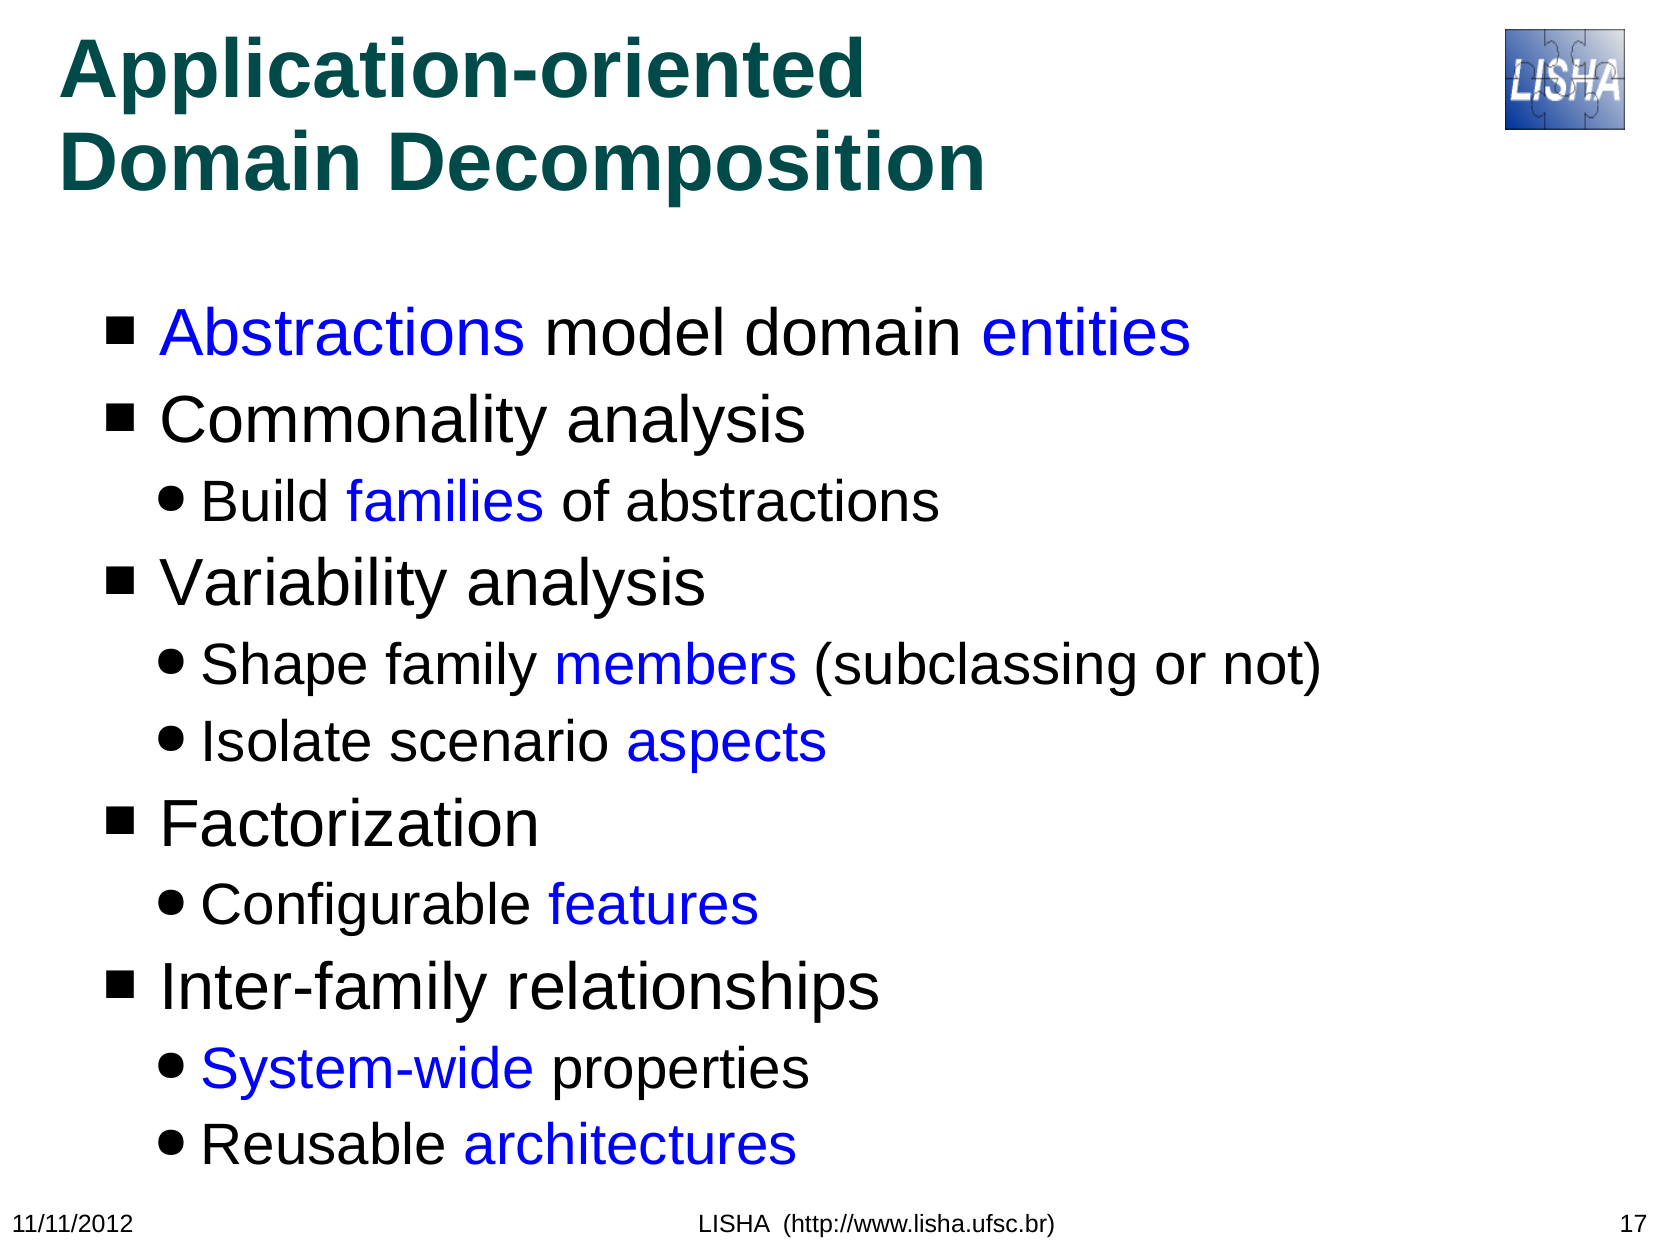

# Application-oriented Domain Decomposition
Abstractions model domain entities
Commonality analysis
Build families of abstractions
Variability analysis
Shape family members (subclassing or not)
Isolate scenario aspects
Factorization
Configurable features
Inter-family relationships
System-wide properties
Reusable architectures